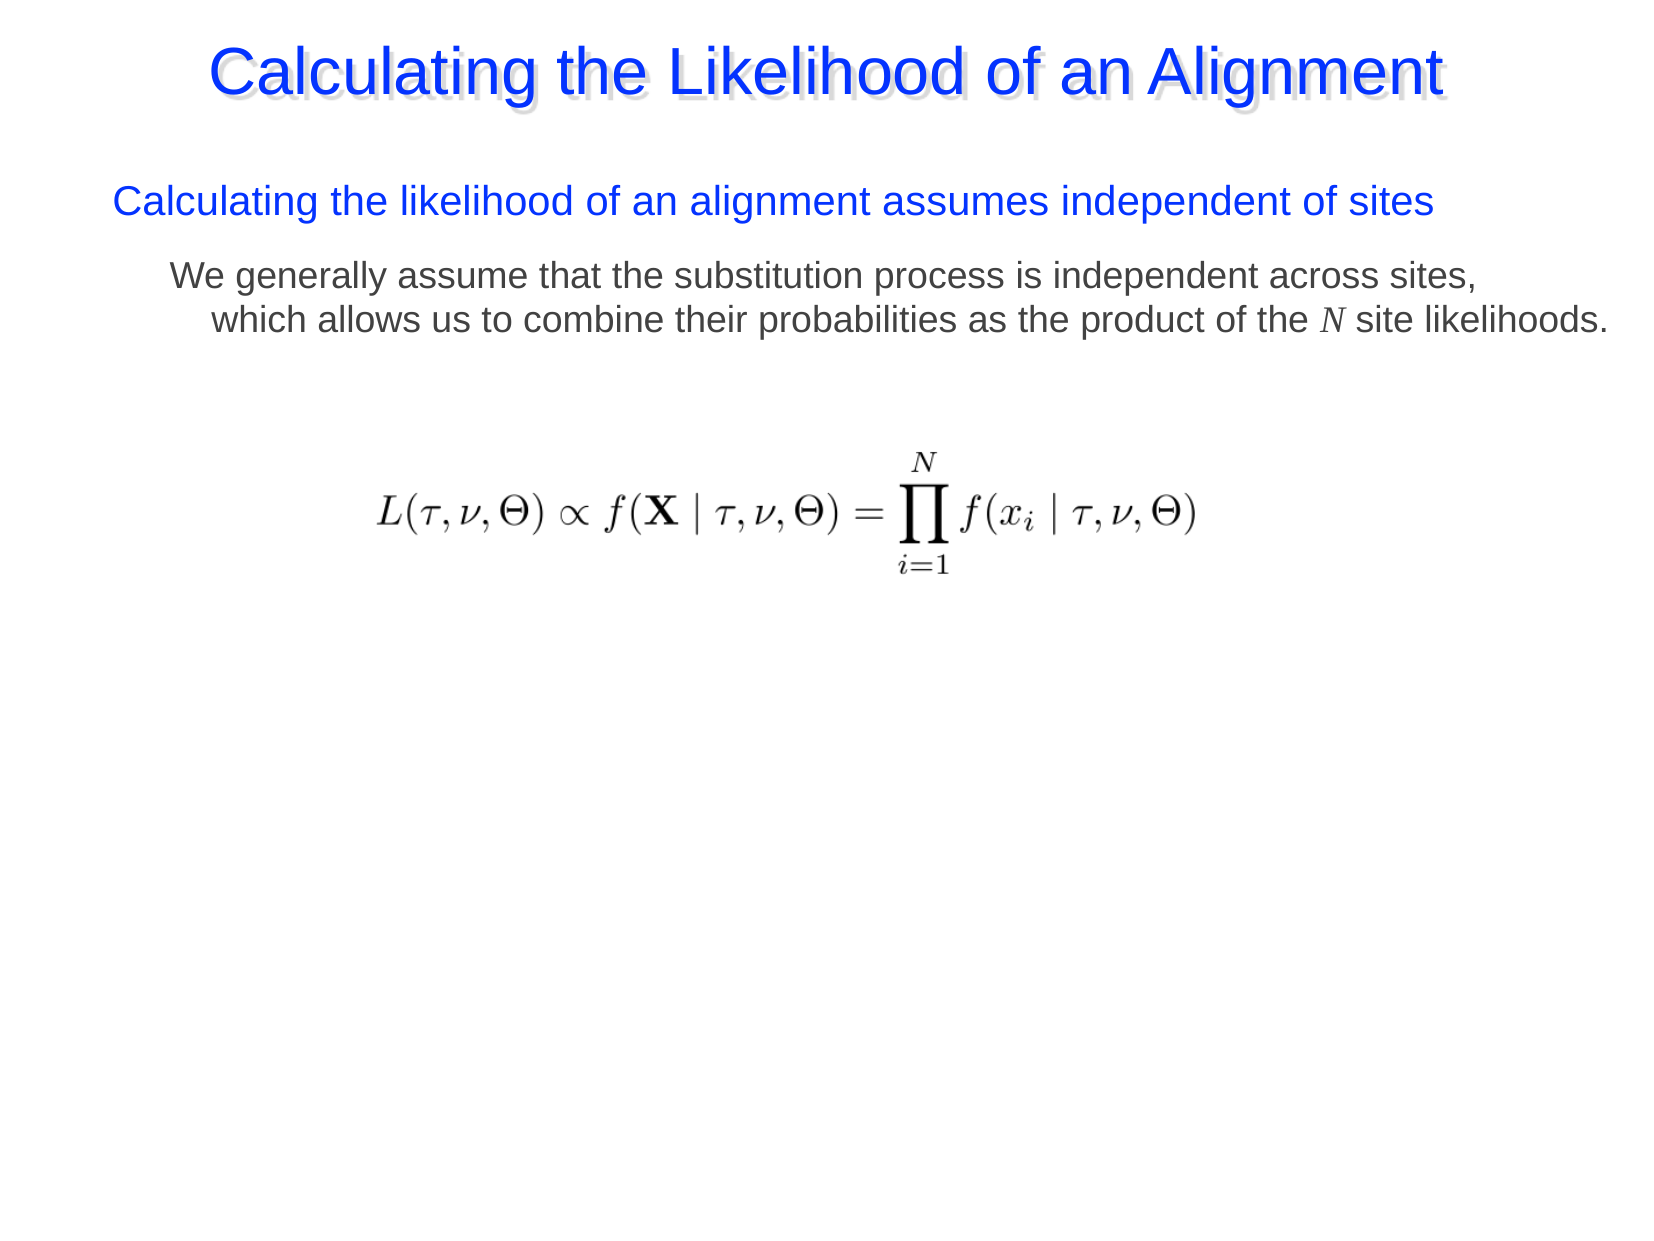

Calculating the Likelihood of an Alignment
Calculating the likelihood of an alignment assumes independent of sites
We generally assume that the substitution process is independent across sites,
 which allows us to combine their probabilities as the product of the N site likelihoods.